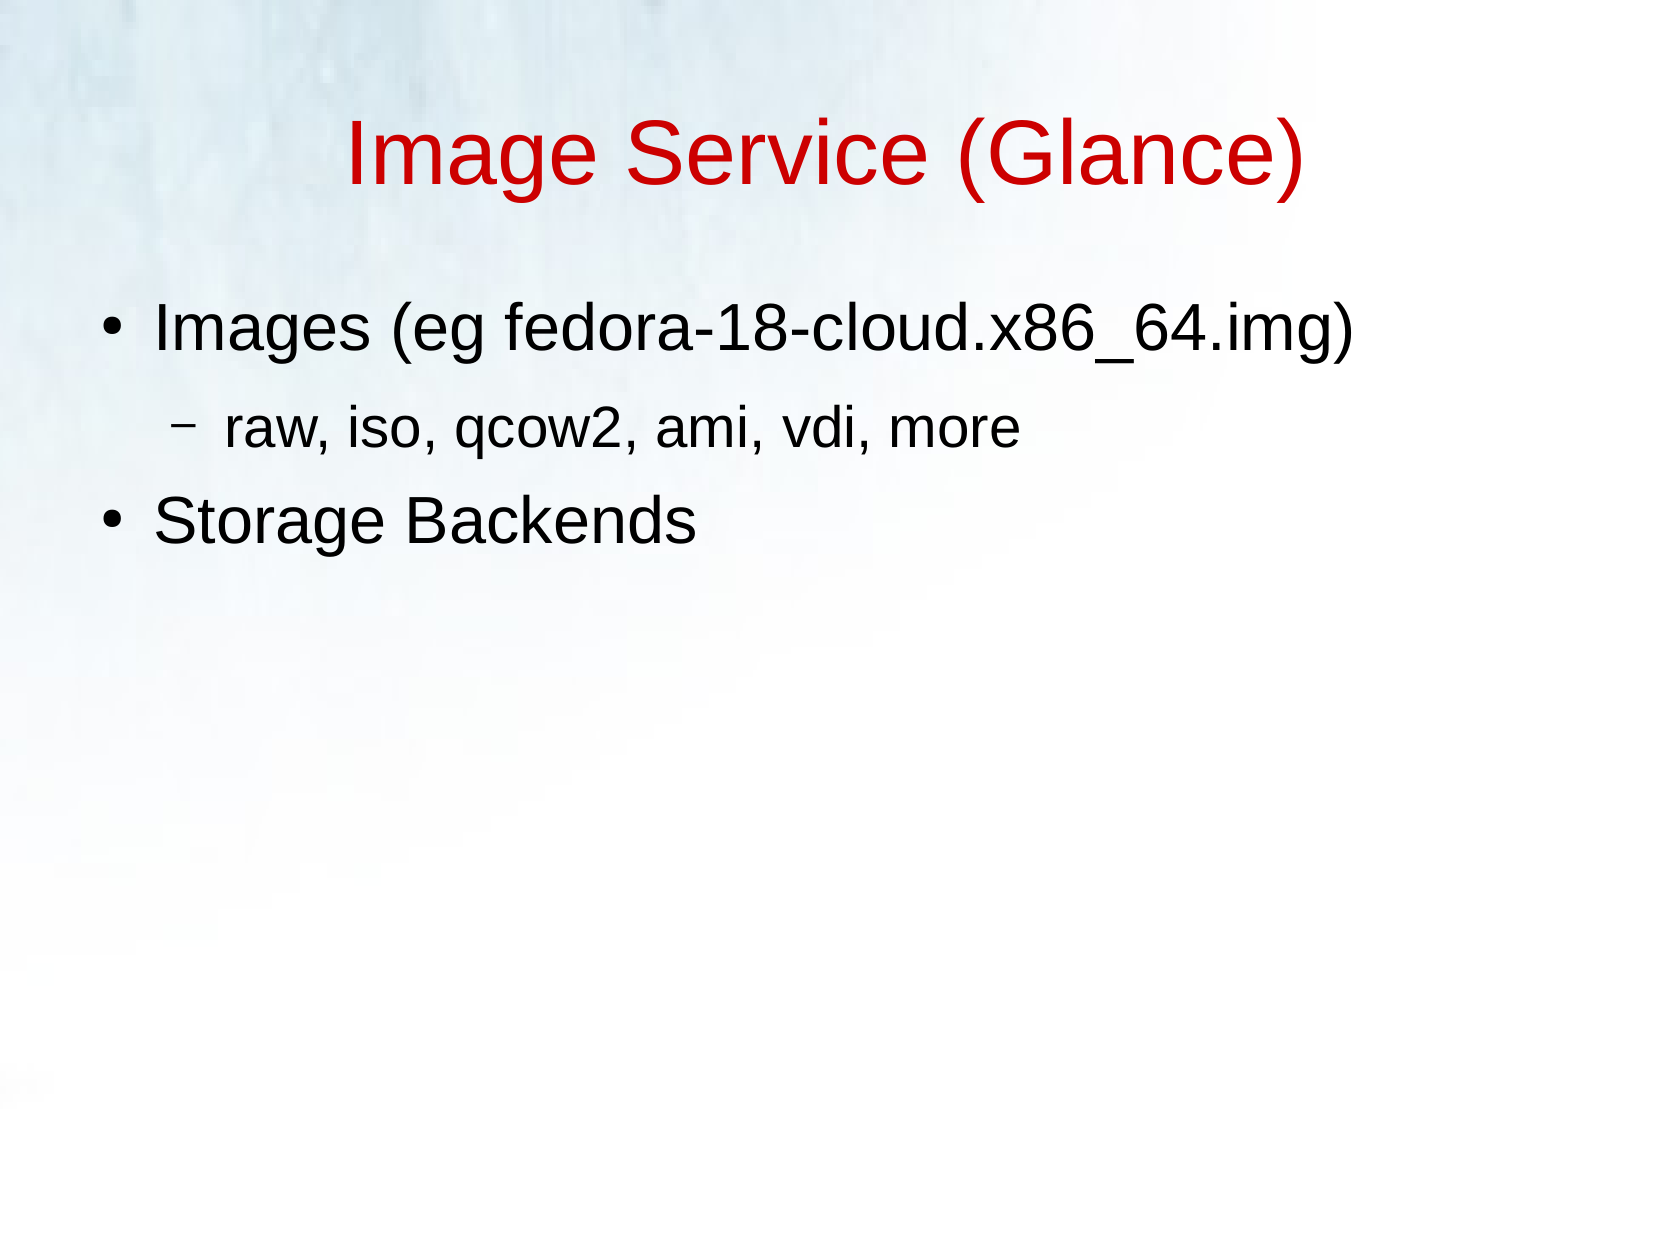

# Image Service (Glance)
Images (eg fedora-18-cloud.x86_64.img)
raw, iso, qcow2, ami, vdi, more
Storage Backends